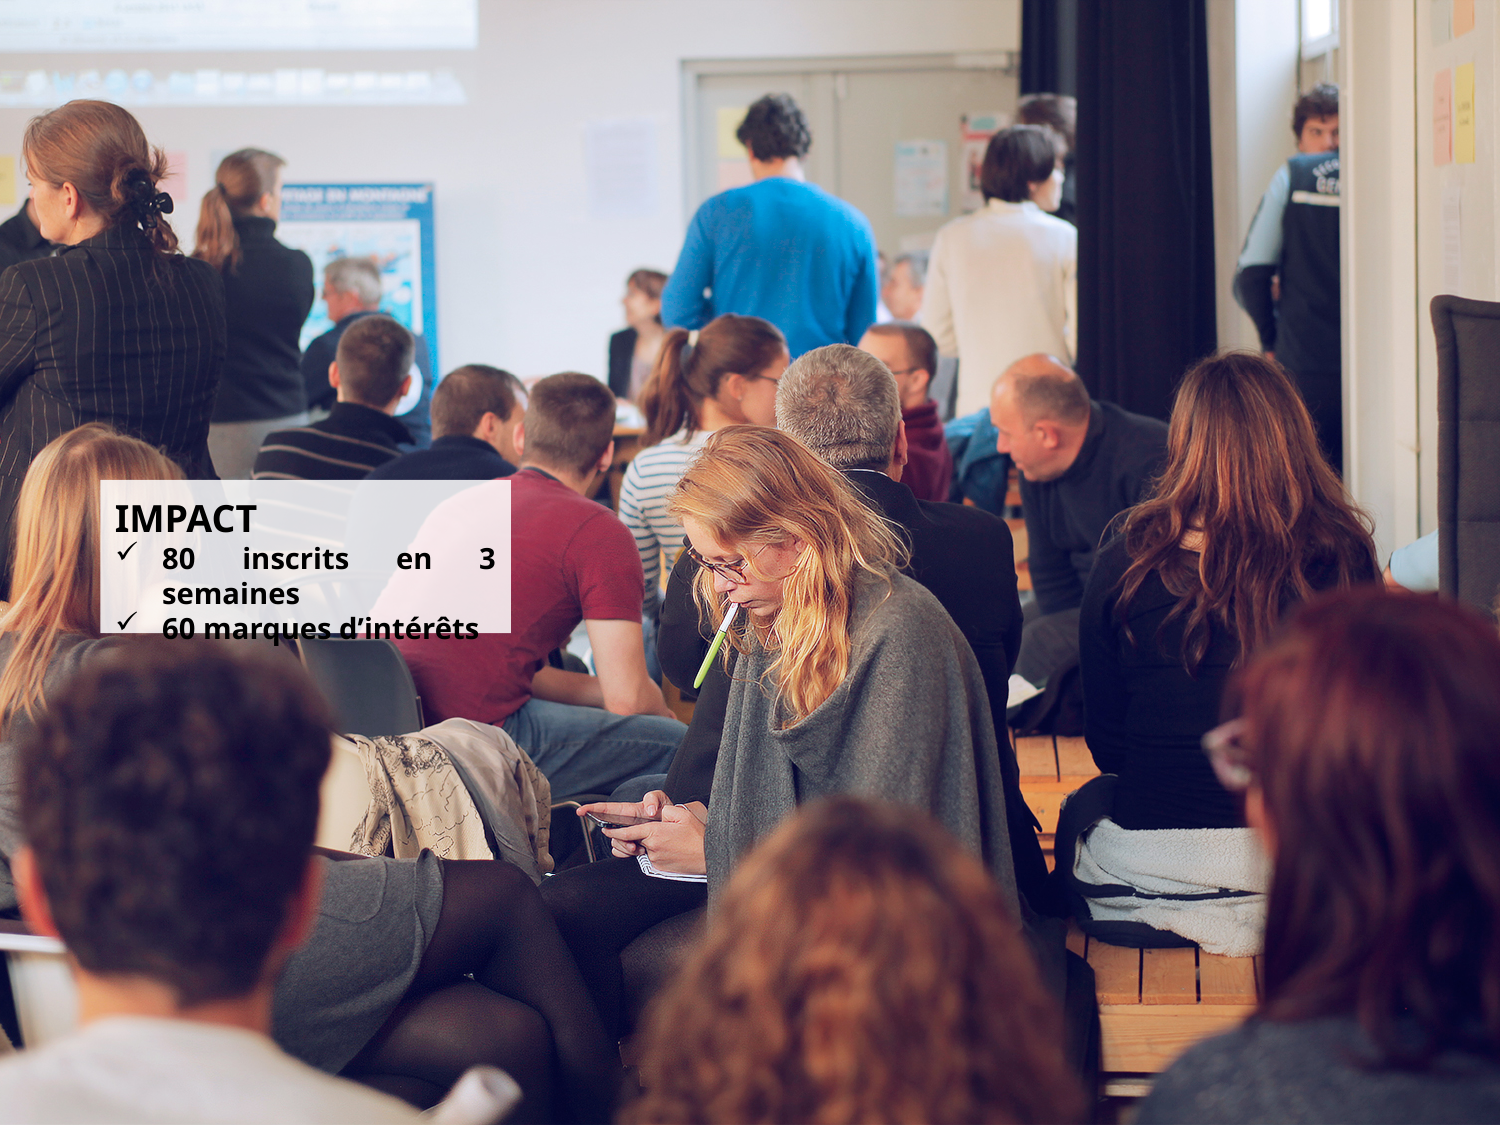

#
IMPACT
80 inscrits en 3 semaines
60 marques d’intérêts